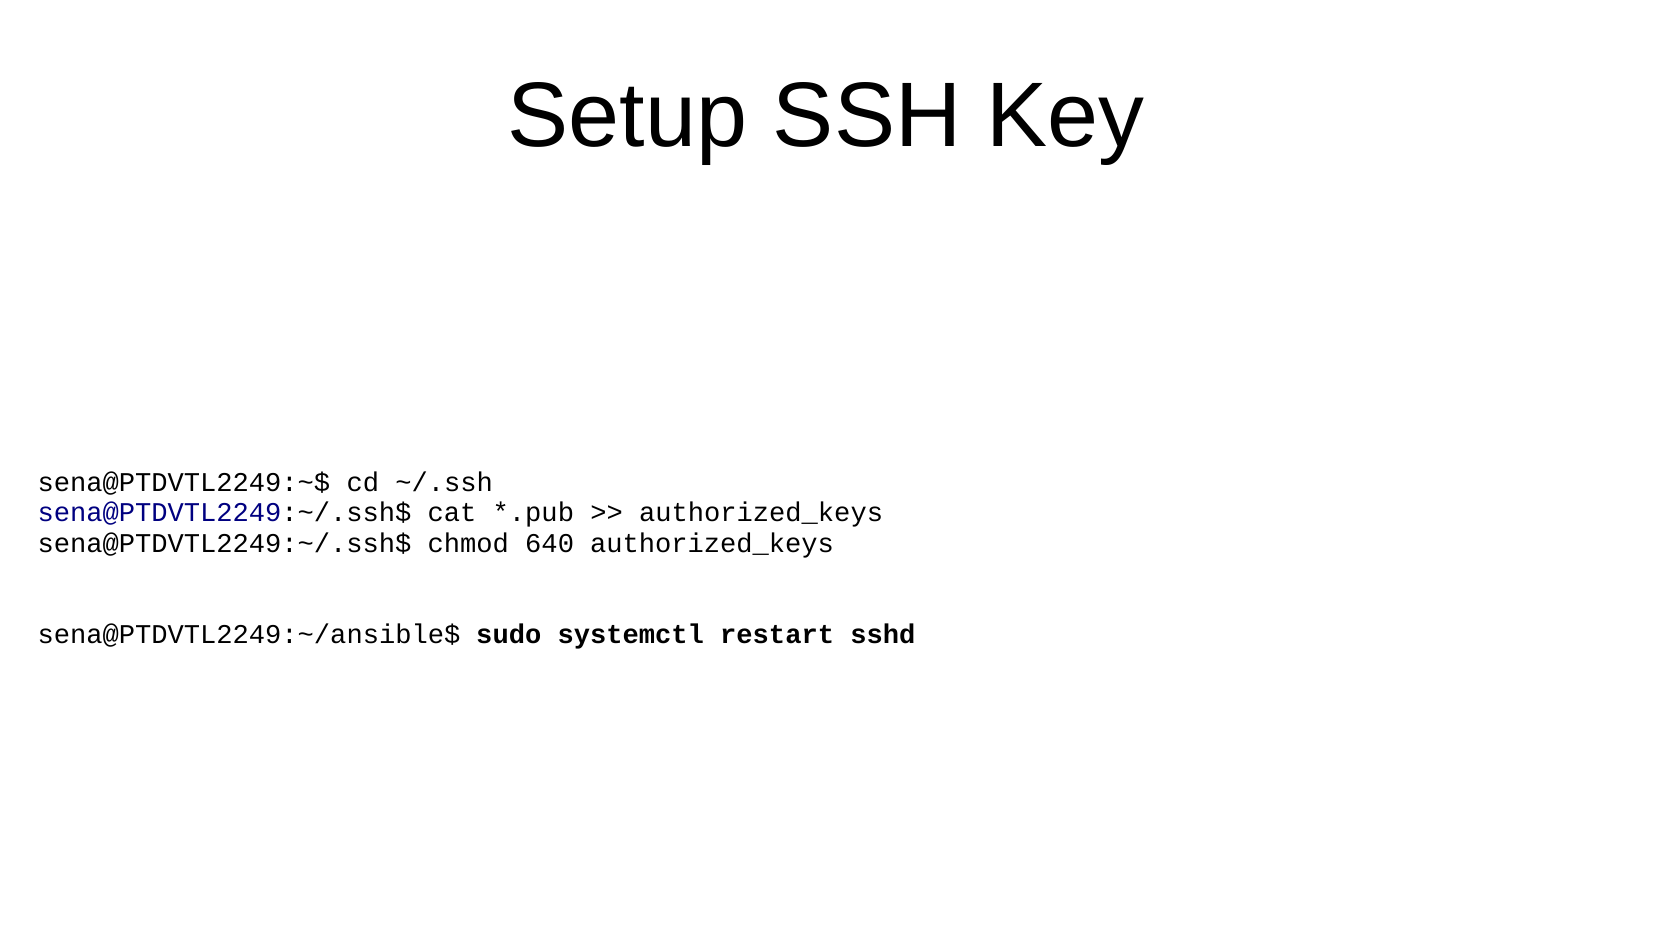

# Setup SSH Key
sena@PTDVTL2249:~$ cd ~/.ssh
sena@PTDVTL2249:~/.ssh$ cat *.pub >> authorized_keys
sena@PTDVTL2249:~/.ssh$ chmod 640 authorized_keys
sena@PTDVTL2249:~/ansible$ sudo systemctl restart sshd